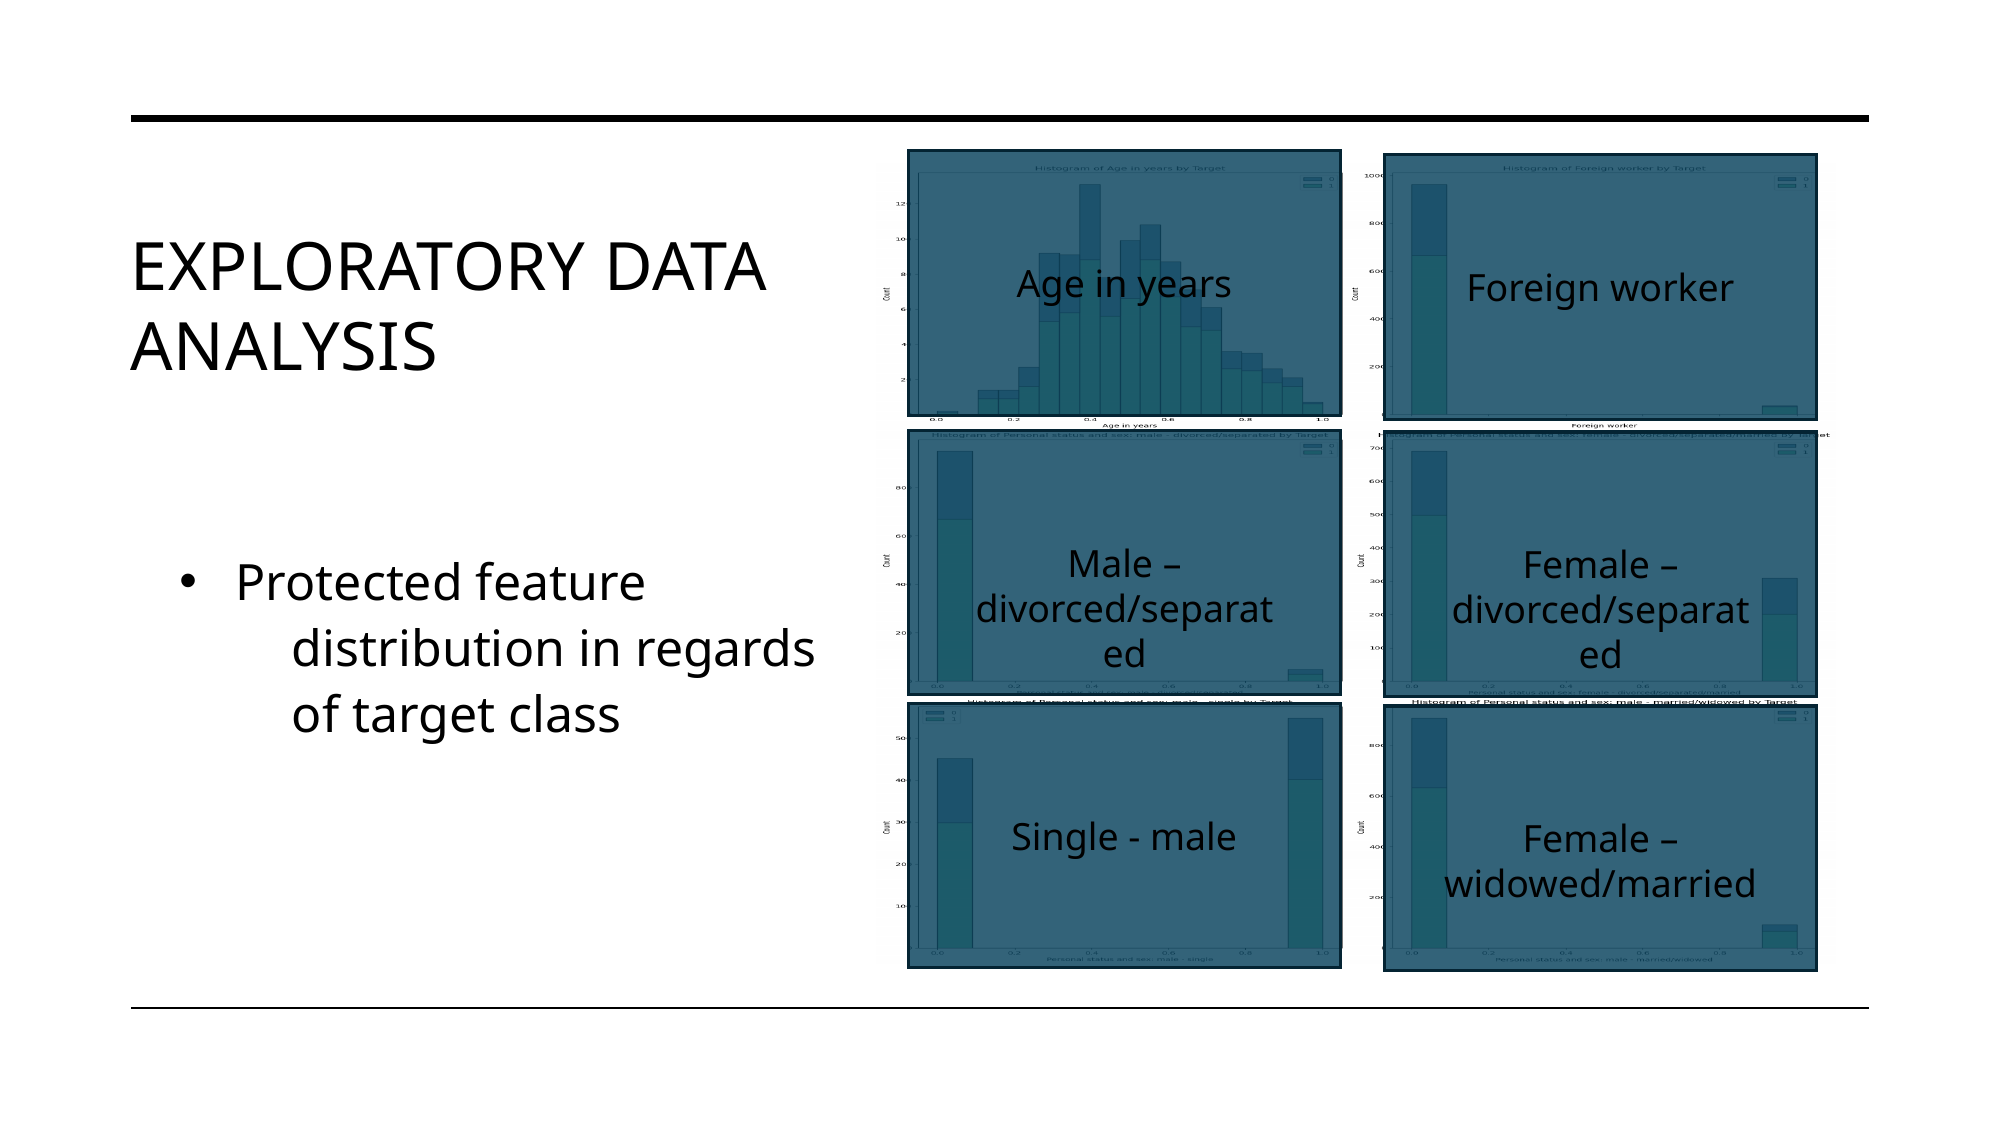

# Exploratory Data Analysis
Age in years
Foreign worker
Male – divorced/separated
Female – divorced/separated
Protected feature distribution in regards of target class
Single - male
Female – widowed/married